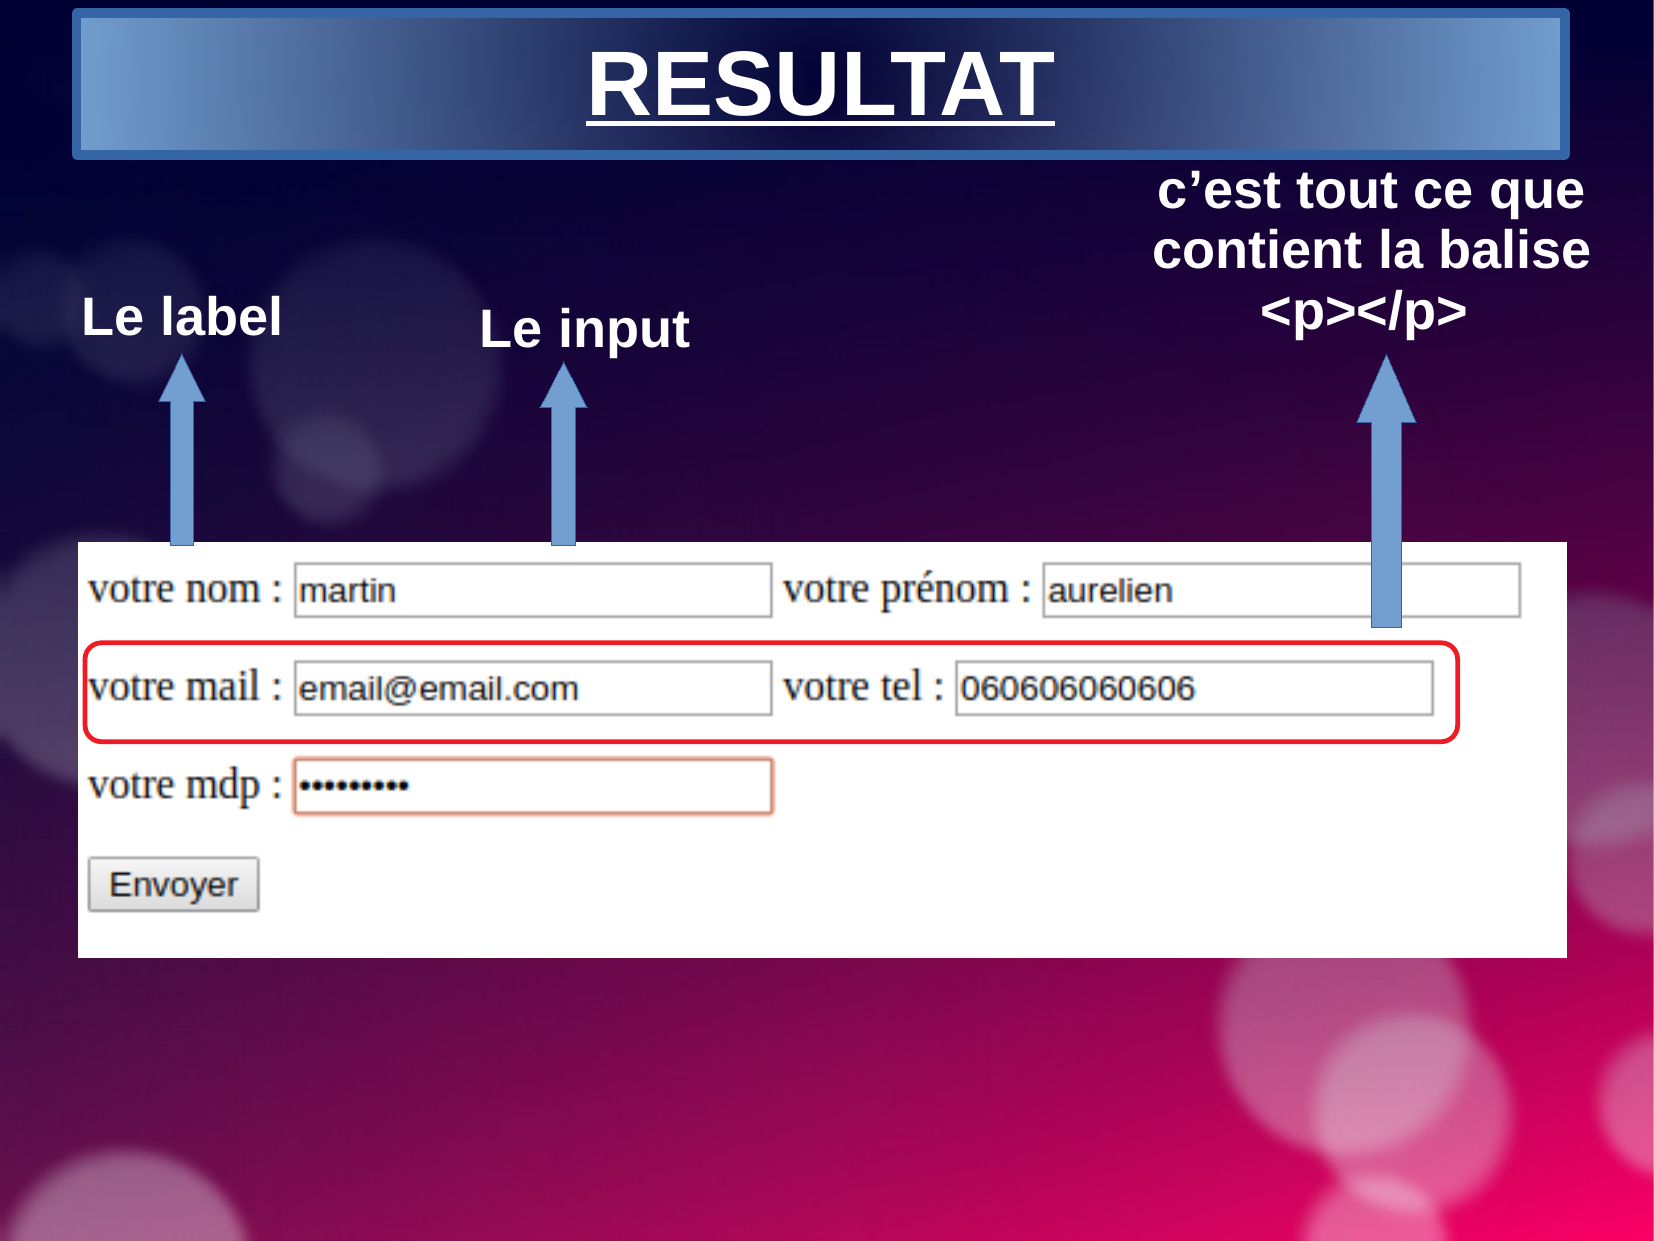

# RESULTAT
c’est tout ce que contient la balise <p></p>
Le label
Le input